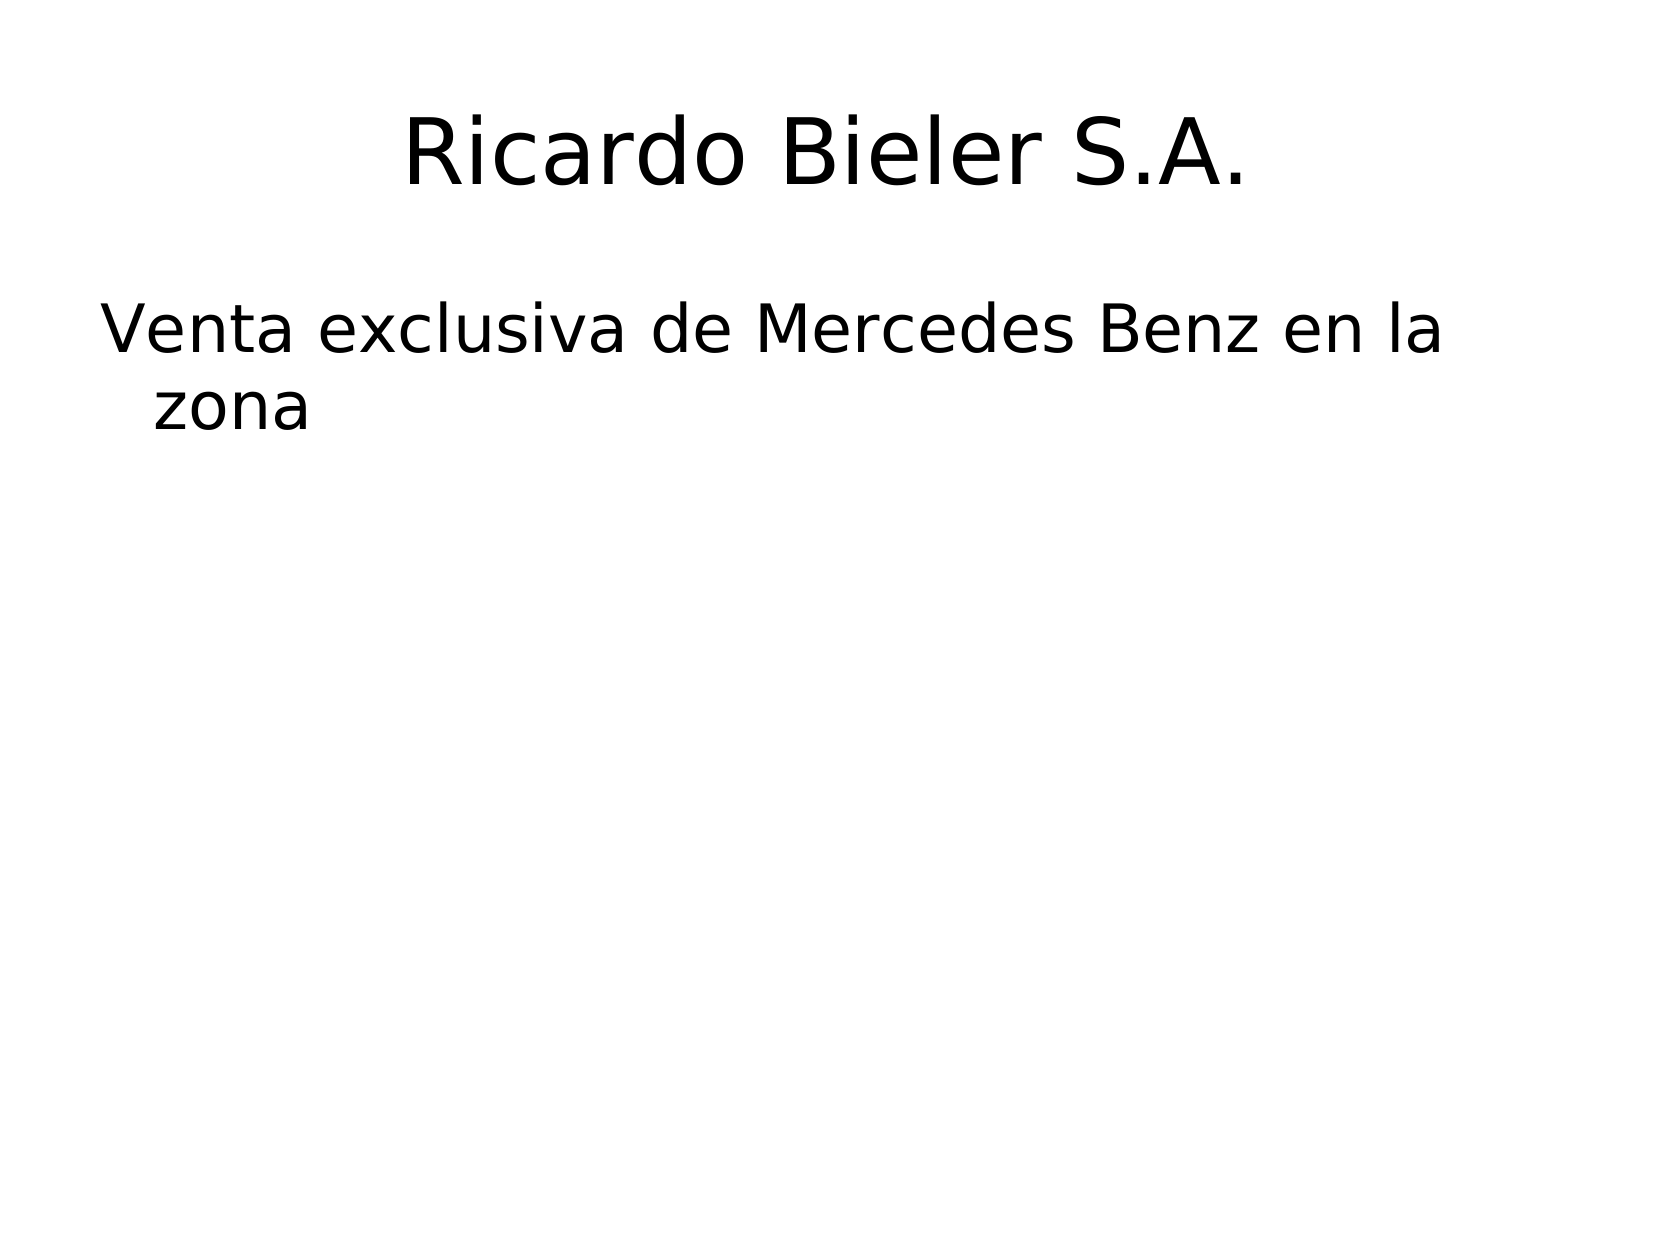

# Ricardo Bieler S.A.
Venta exclusiva de Mercedes Benz en la zona